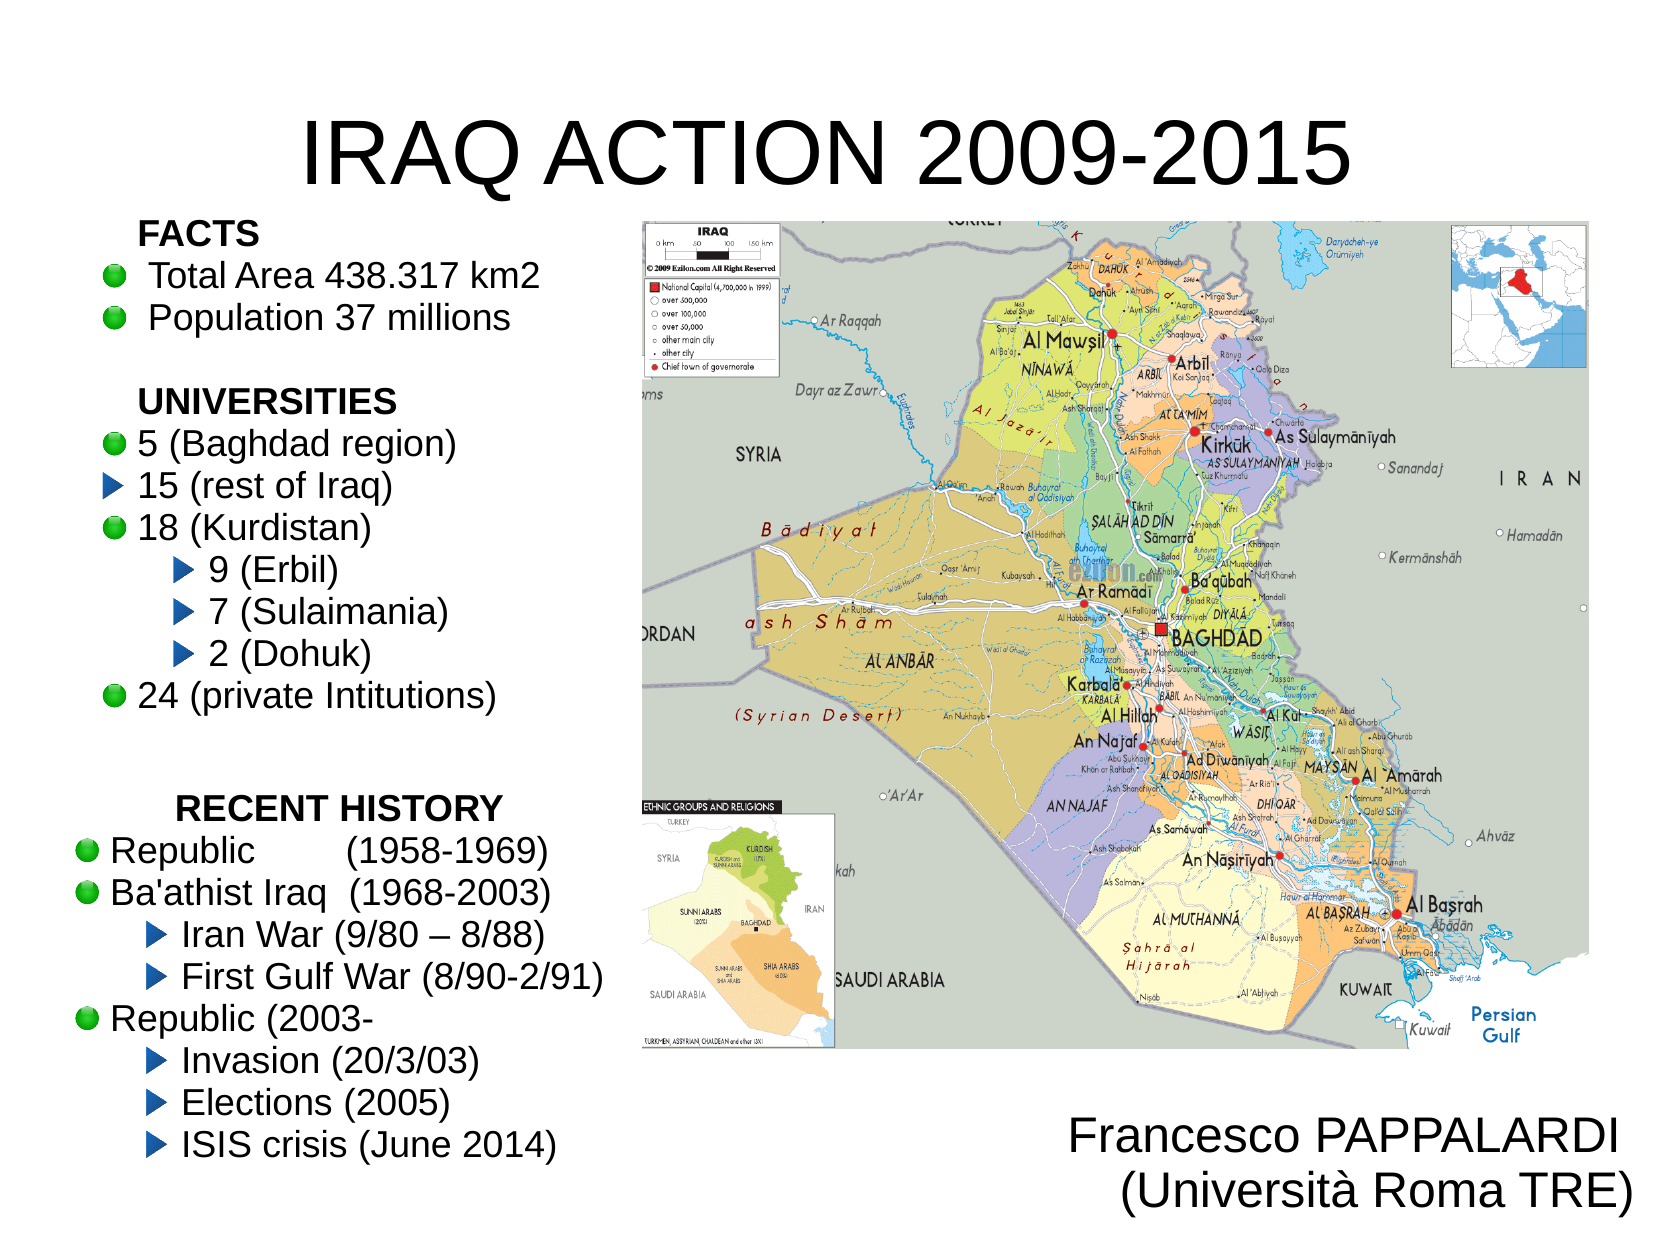

# IRAQ ACTION 2009-2015
FACTS
 Total Area 438.317 km2
 Population 37 millions
UNIVERSITIES
5 (Baghdad region)
15 (rest of Iraq)
18 (Kurdistan)
9 (Erbil)
7 (Sulaimania)
2 (Dohuk)
24 (private Intitutions)
RECENT HISTORY
Republic 	 (1958-1969)
Ba'athist Iraq (1968-2003)
Iran War (9/80 – 8/88)
First Gulf War (8/90-2/91)
Republic (2003-
Invasion (20/3/03)
Elections (2005)
ISIS crisis (June 2014)
Francesco PAPPALARDI
(Università Roma TRE)